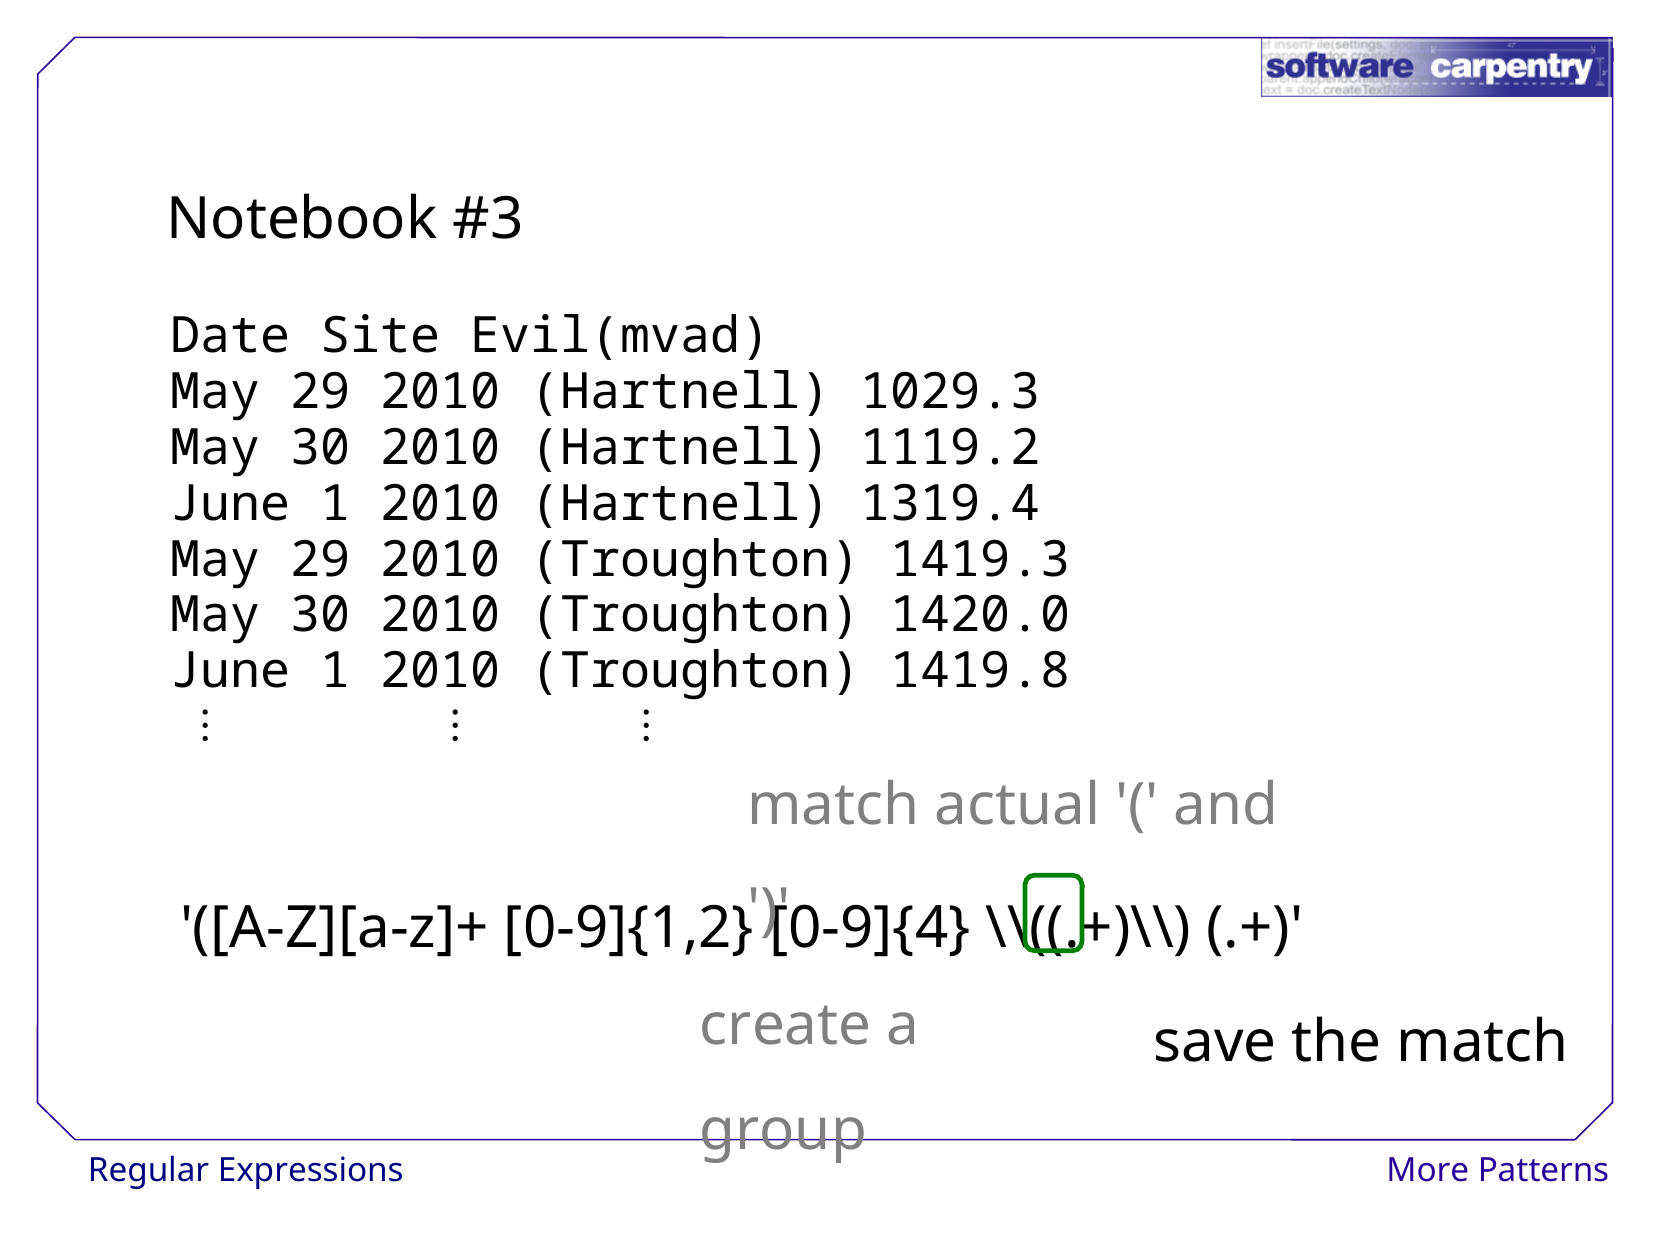

Notebook #3
Date Site Evil(mvad)
May 29 2010 (Hartnell) 1029.3
May 30 2010 (Hartnell) 1119.2
June 1 2010 (Hartnell) 1319.4
May 29 2010 (Troughton) 1419.3
May 30 2010 (Troughton) 1420.0
June 1 2010 (Troughton) 1419.8
 ⋮ ⋮ ⋮
match actual '(' and ')'
'([A-Z][a-z]+ [0-9]{1,2} [0-9]{4} \\((.+)\\) (.+)'
create a group
save the match